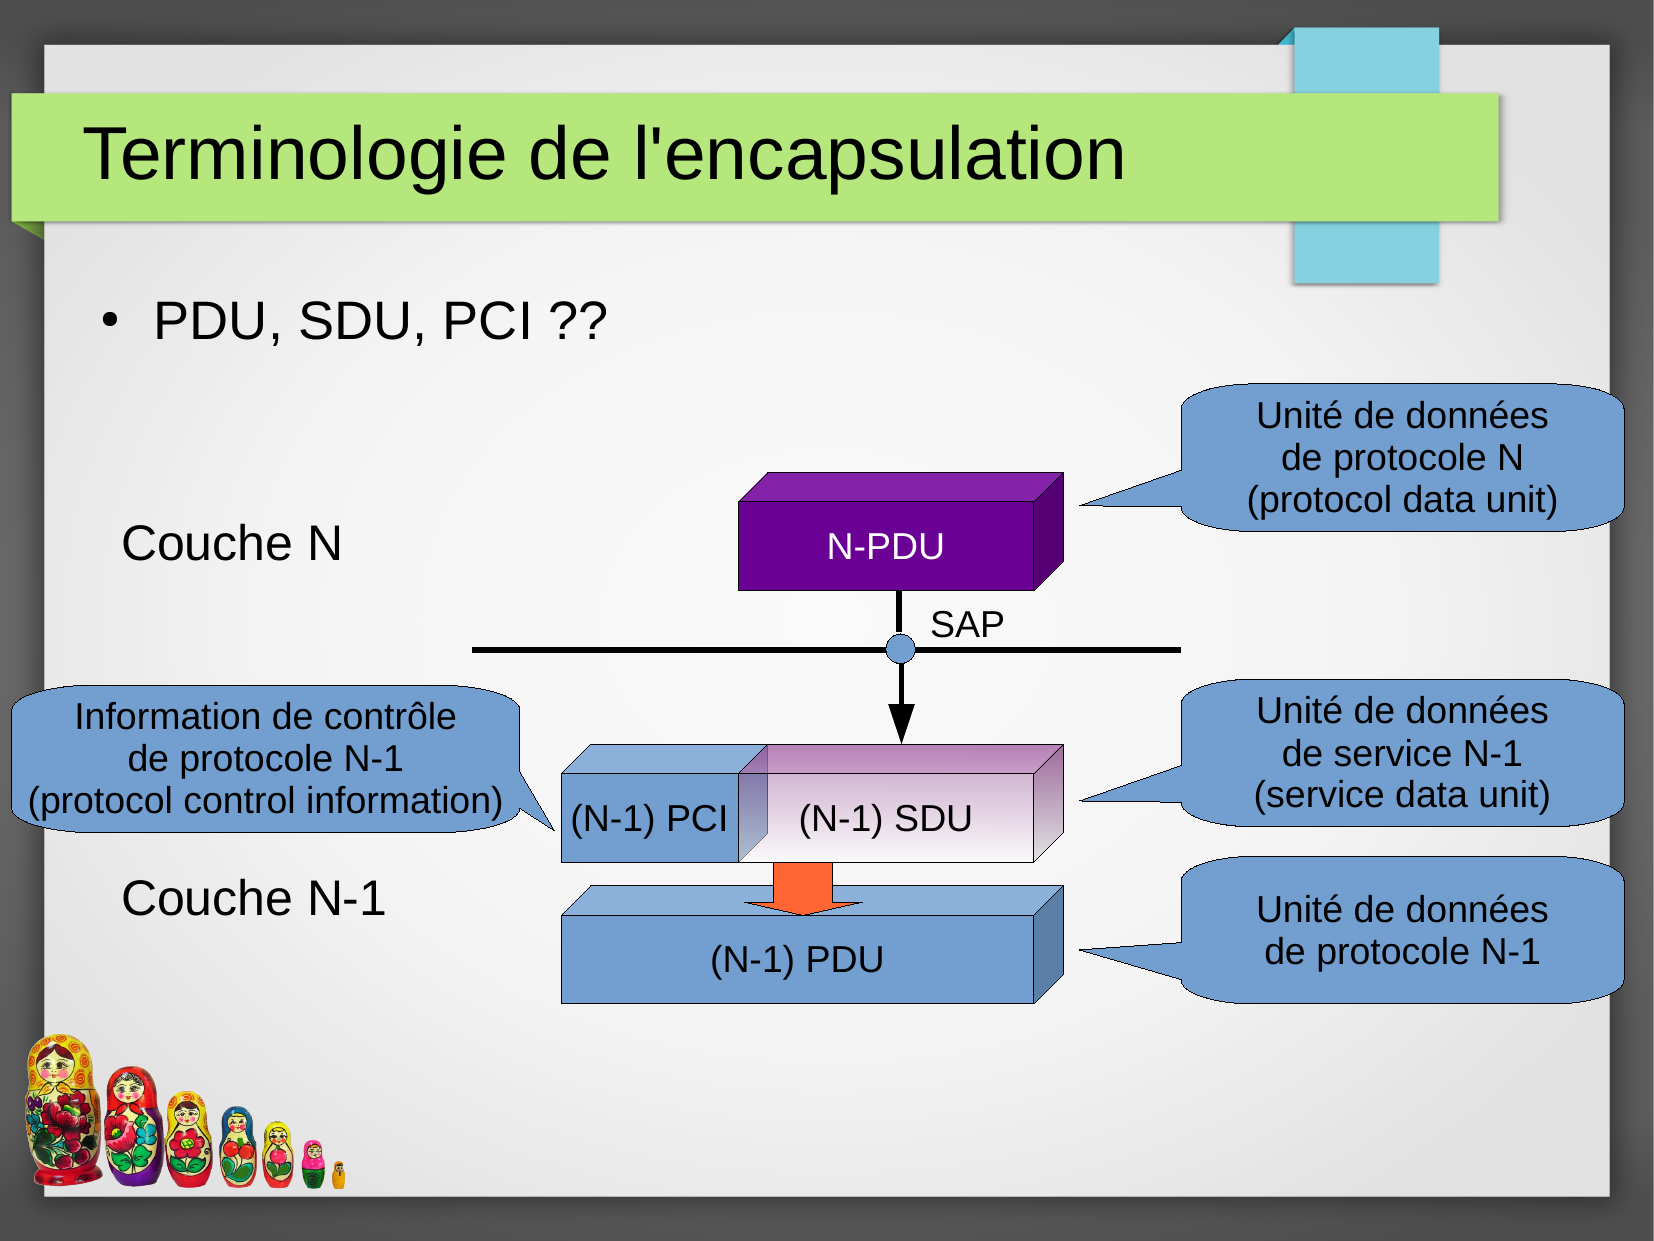

# Terminologie de l'encapsulation
PDU, SDU, PCI ??
Unité de données
de protocole N
(protocol data unit)
N-PDU
Couche N
SAP
Unité de données
de service N-1
(service data unit)
Information de contrôle
de protocole N-1
(protocol control information)
(N-1) PCI
(N-1) SDU
Unité de données
de protocole N-1
Couche N-1
(N-1) PDU